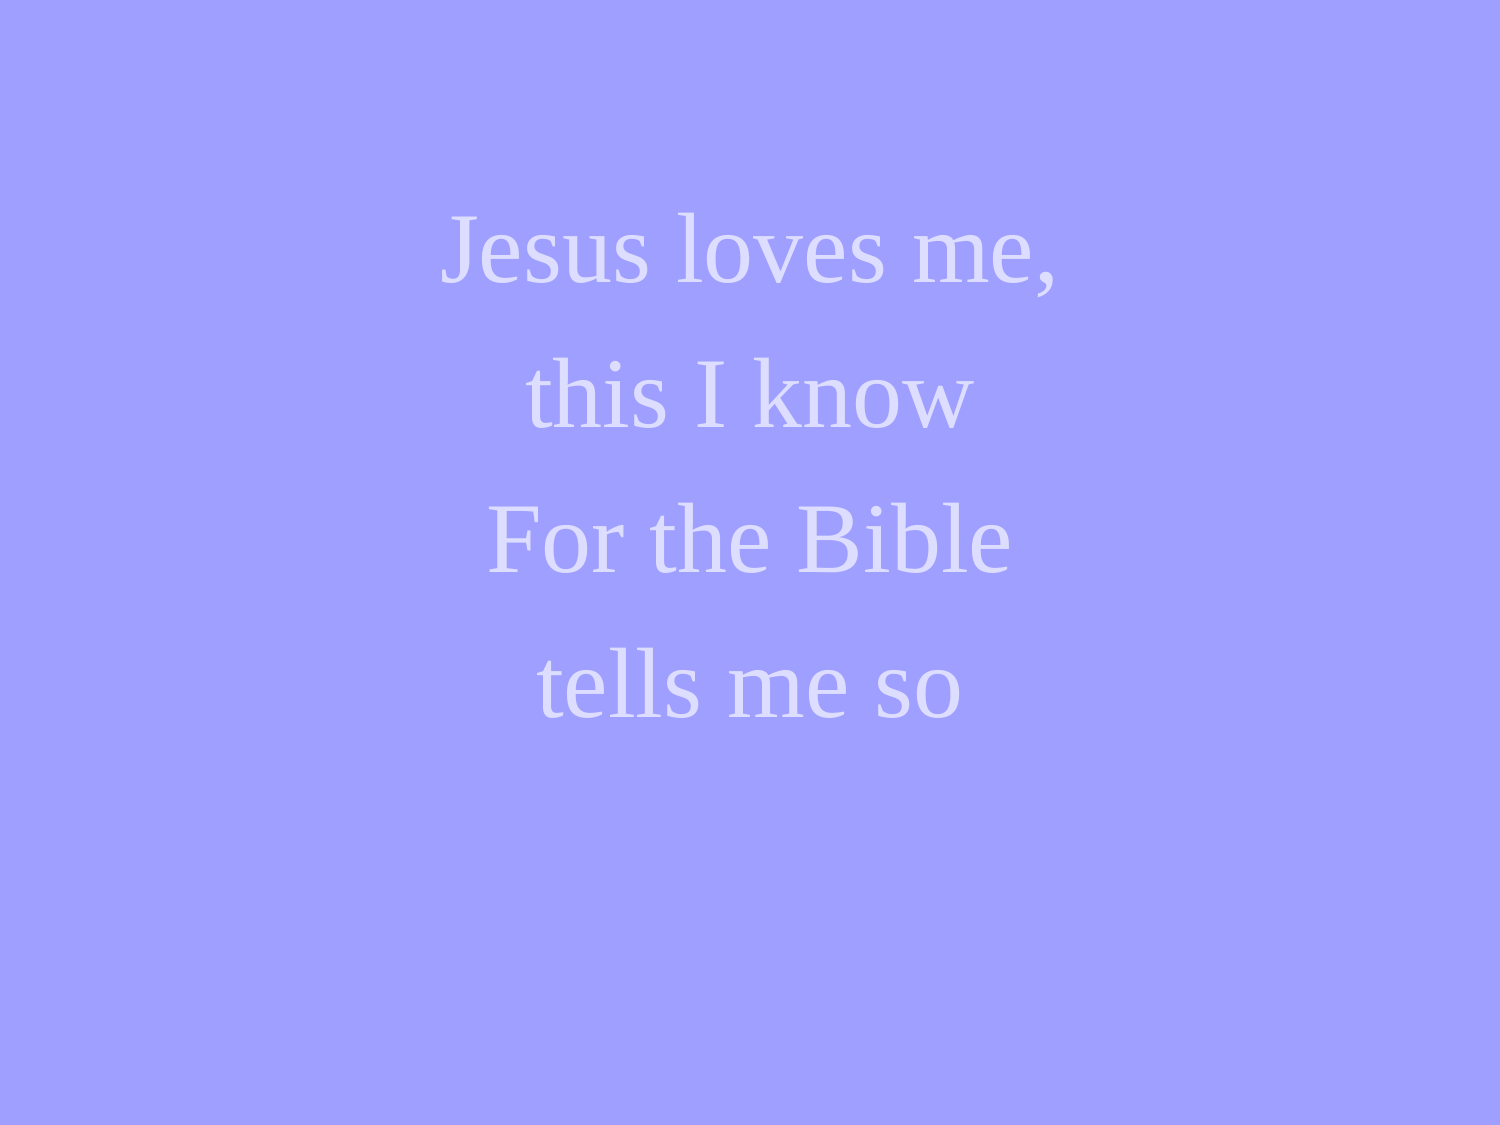

# Jesus loves me,
this I know
For the Bible
tells me so